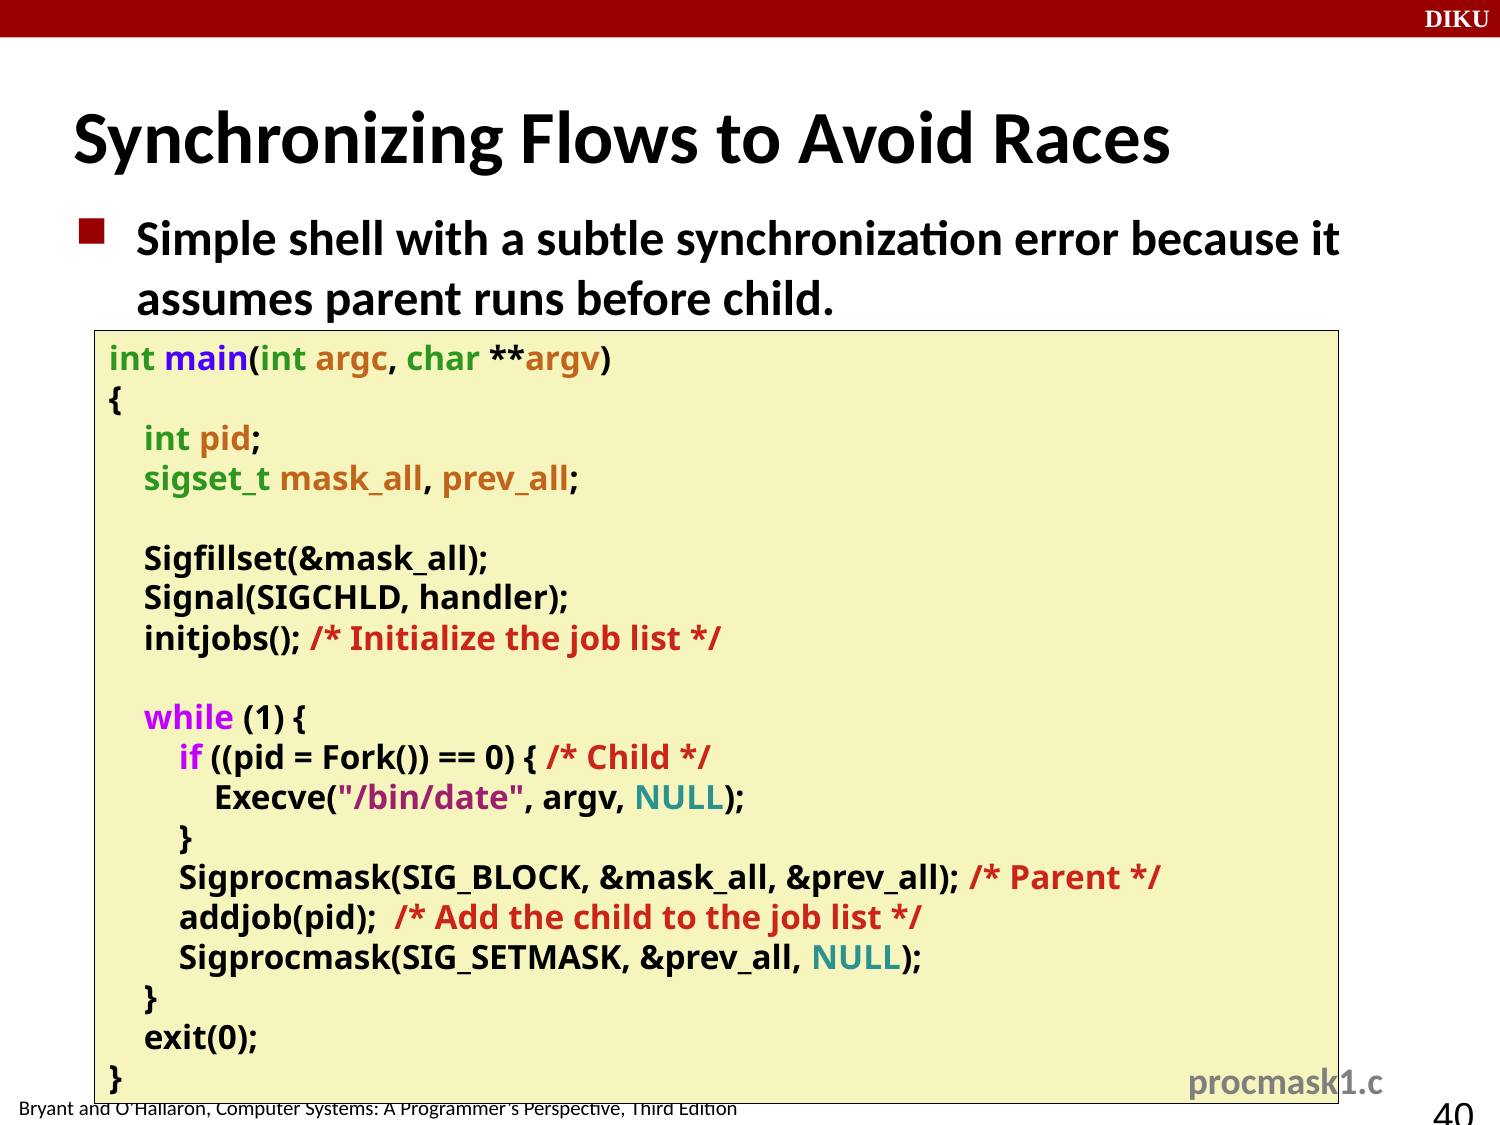

Synchronizing Flows to Avoid Races
Simple shell with a subtle synchronization error because it assumes parent runs before child.
int main(int argc, char **argv)
{
 int pid;
 sigset_t mask_all, prev_all;
 Sigfillset(&mask_all);
 Signal(SIGCHLD, handler);
 initjobs(); /* Initialize the job list */
 while (1) {
 if ((pid = Fork()) == 0) { /* Child */
 Execve("/bin/date", argv, NULL);
 }
 Sigprocmask(SIG_BLOCK, &mask_all, &prev_all); /* Parent */
 addjob(pid); /* Add the child to the job list */
 Sigprocmask(SIG_SETMASK, &prev_all, NULL);
 }
 exit(0);
}
procmask1.c